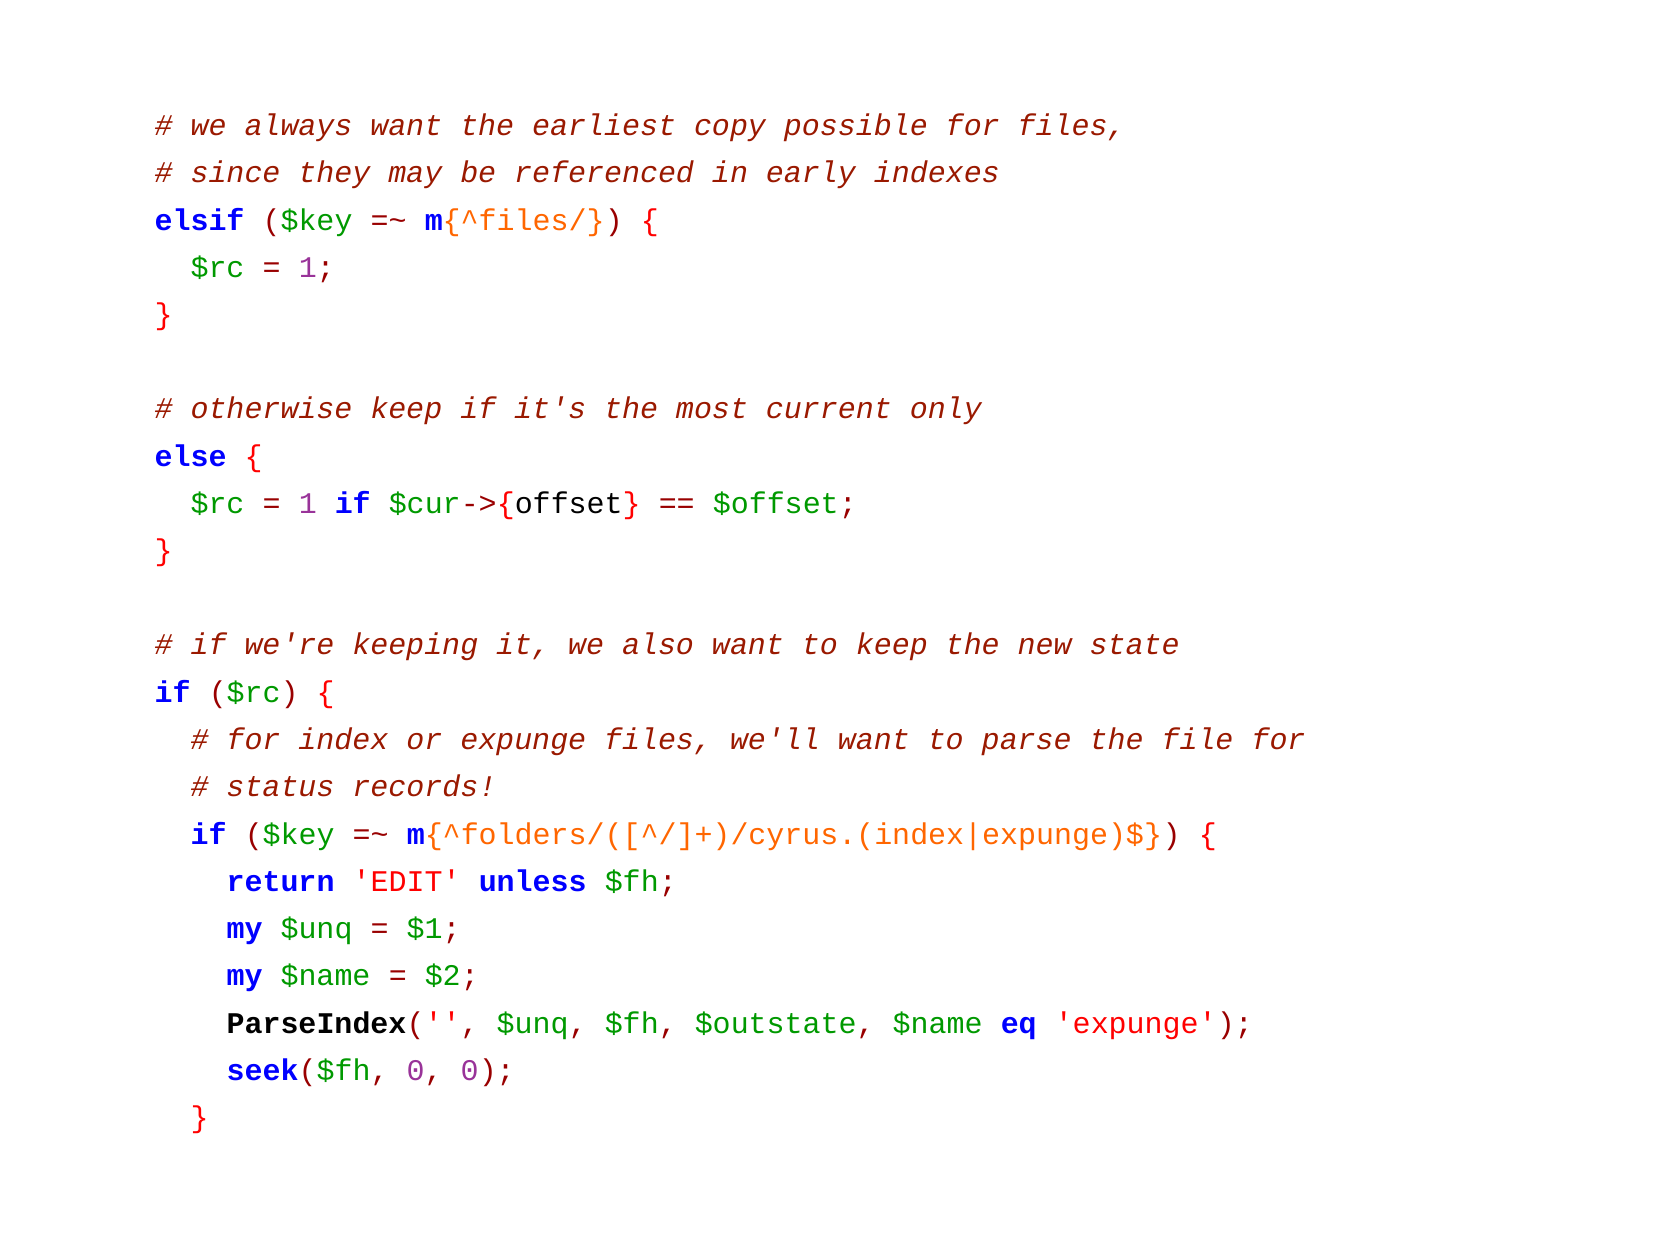

# # we always want the earliest copy possible for files,
 # since they may be referenced in early indexes
 elsif ($key =~ m{^files/}) {
 $rc = 1;
 }
 # otherwise keep if it's the most current only
 else {
 $rc = 1 if $cur->{offset} == $offset;
 }
 # if we're keeping it, we also want to keep the new state
 if ($rc) {
 # for index or expunge files, we'll want to parse the file for
 # status records!
 if ($key =~ m{^folders/([^/]+)/cyrus.(index|expunge)$}) {
 return 'EDIT' unless $fh;
 my $unq = $1;
 my $name = $2;
 ParseIndex('', $unq, $fh, $outstate, $name eq 'expunge');
 seek($fh, 0, 0);
 }